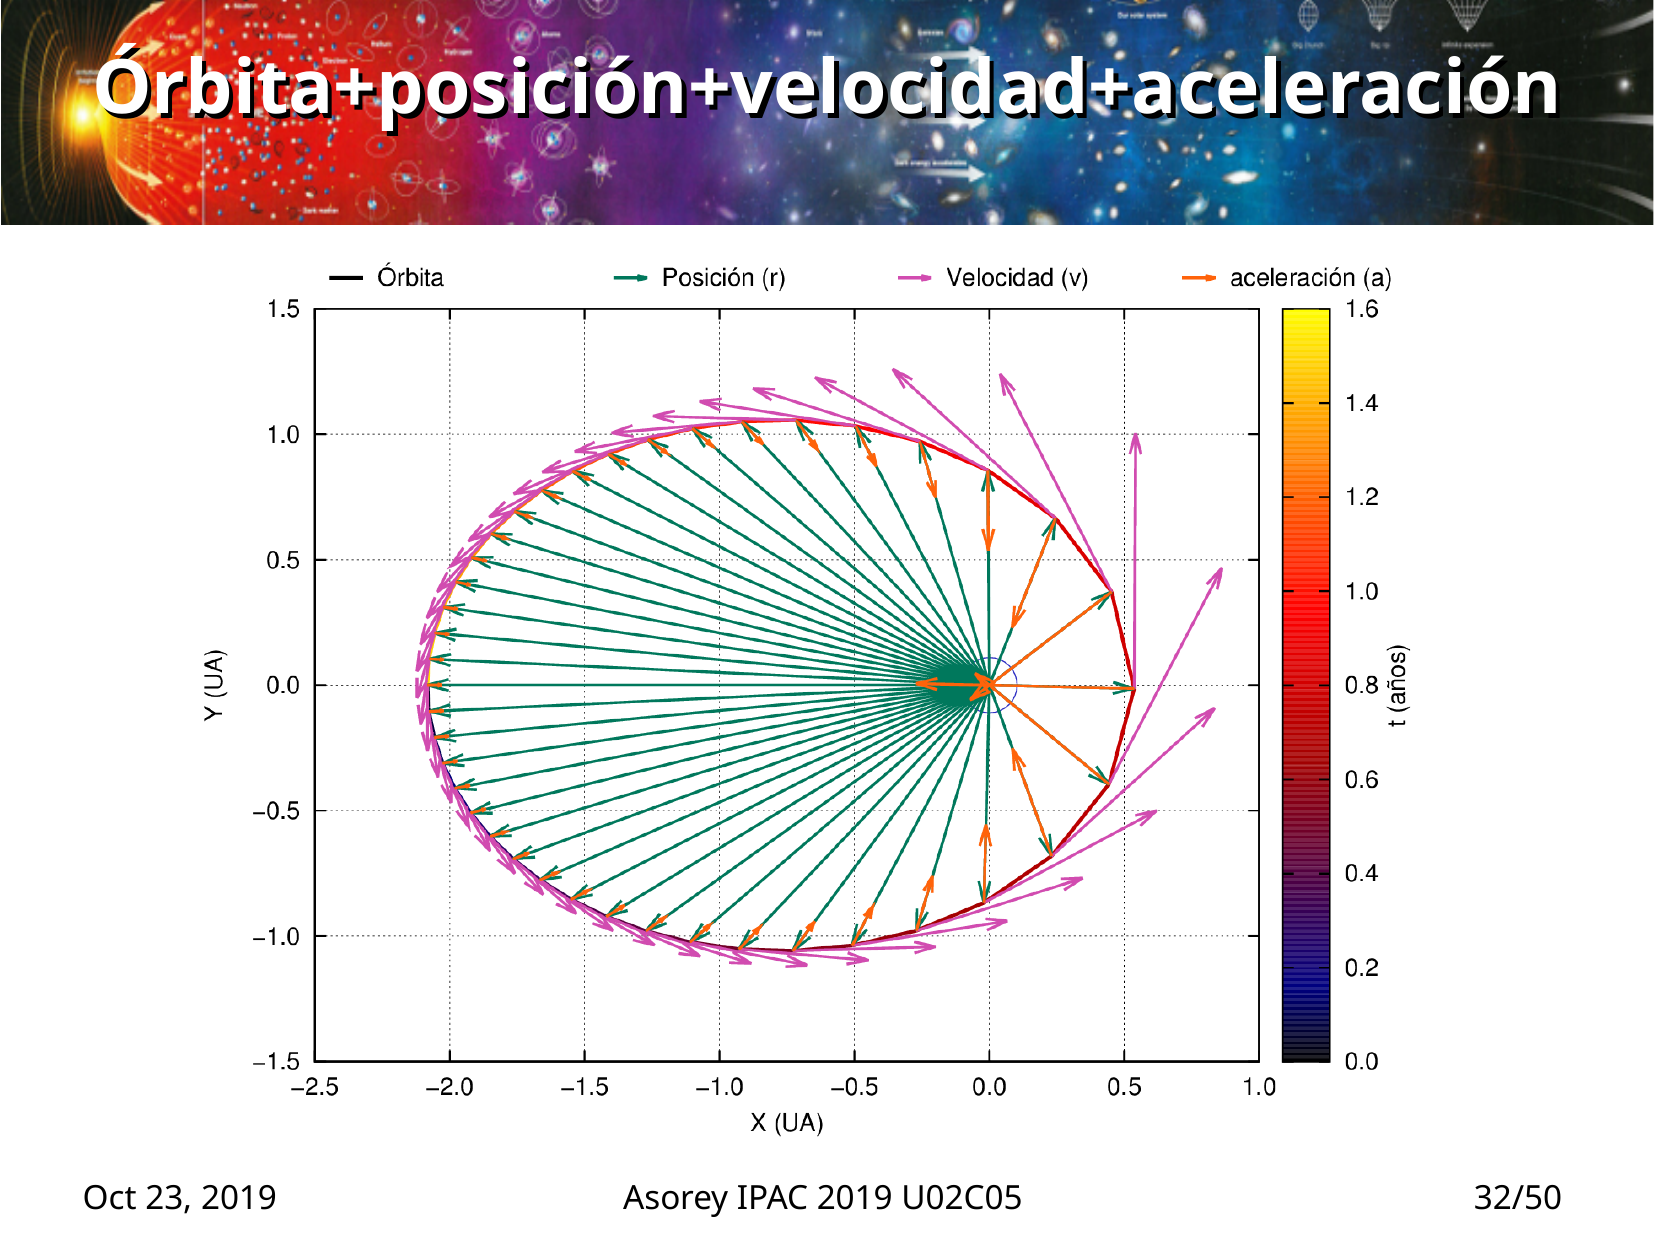

# Órbita+posición+velocidad+aceleración
Oct 23, 2019
Asorey IPAC 2019 U02C05
32